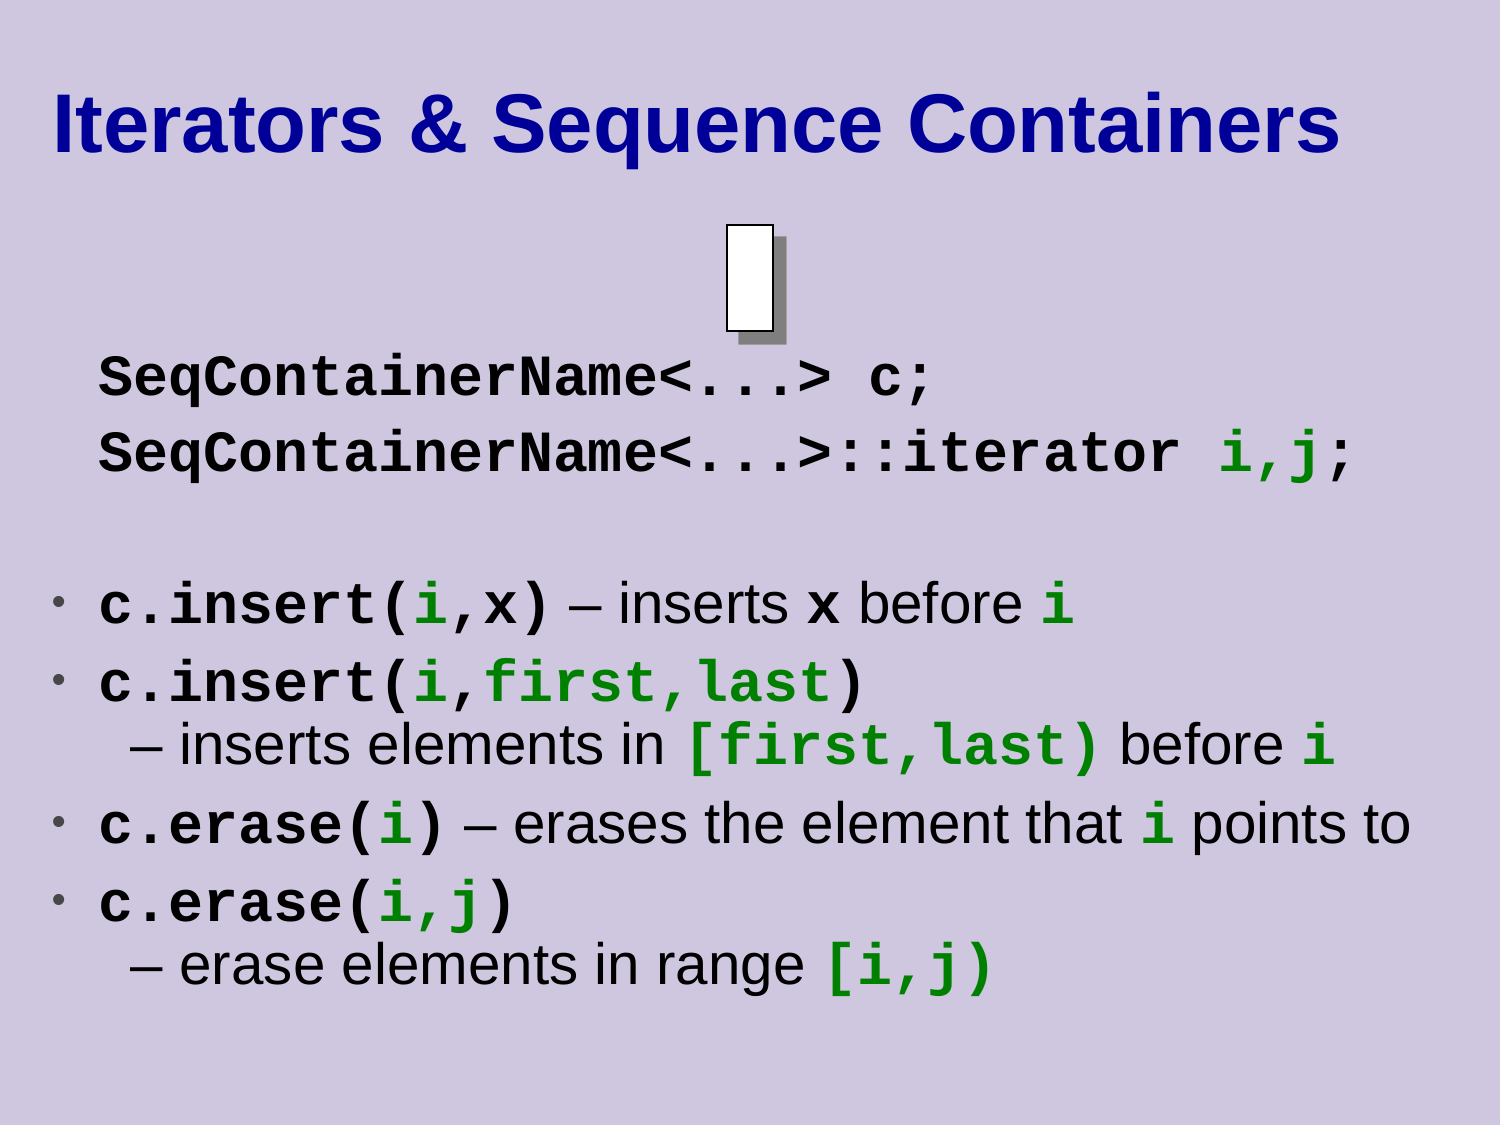

# Iterators & Sequence Containers
	SeqContainerName<...> c;
	SeqContainerName<...>::iterator i,j;
c.insert(i,x) – inserts x before i
c.insert(i,first,last)
 – inserts elements in [first,last) before i
c.erase(i) – erases the element that i points to
c.erase(i,j)
 – erase elements in range [i,j)